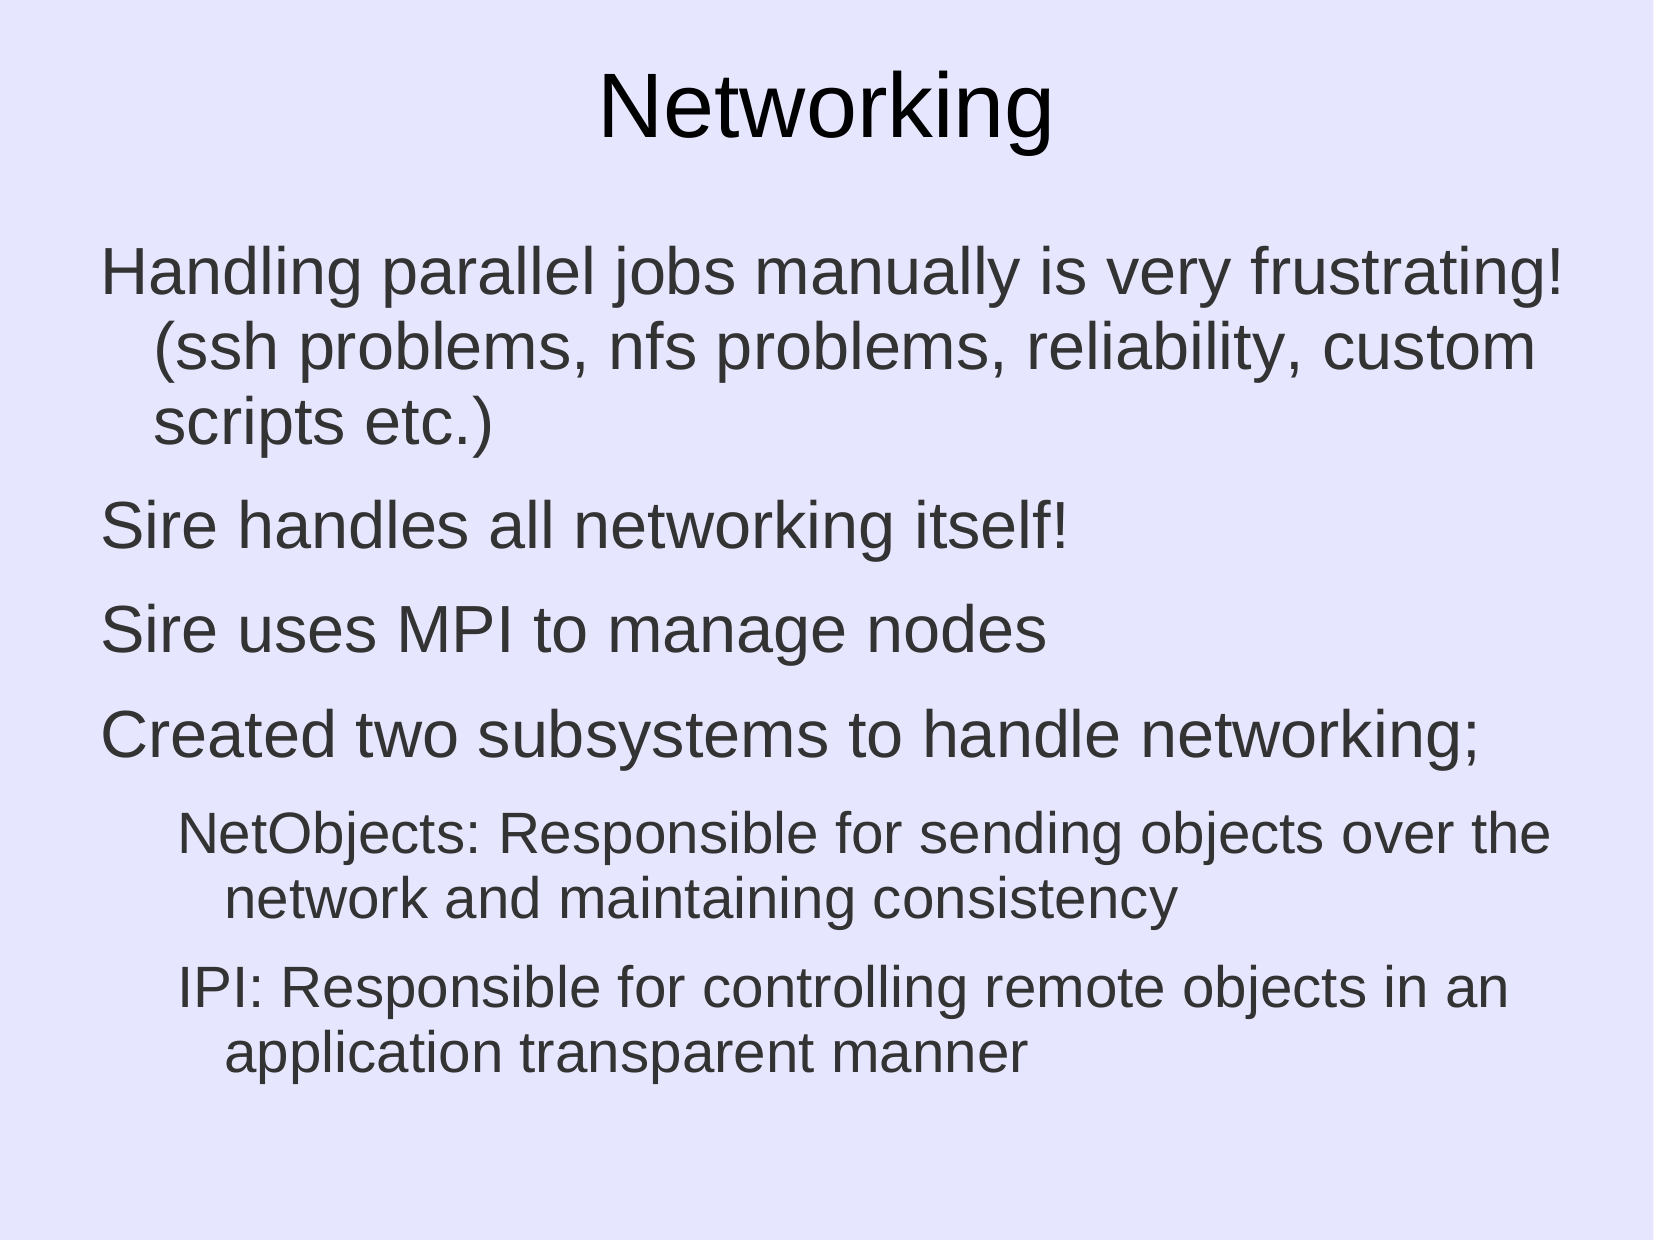

# Networking
Handling parallel jobs manually is very frustrating! (ssh problems, nfs problems, reliability, custom scripts etc.)
Sire handles all networking itself!
Sire uses MPI to manage nodes
Created two subsystems to handle networking;
NetObjects: Responsible for sending objects over the network and maintaining consistency
IPI: Responsible for controlling remote objects in an application transparent manner